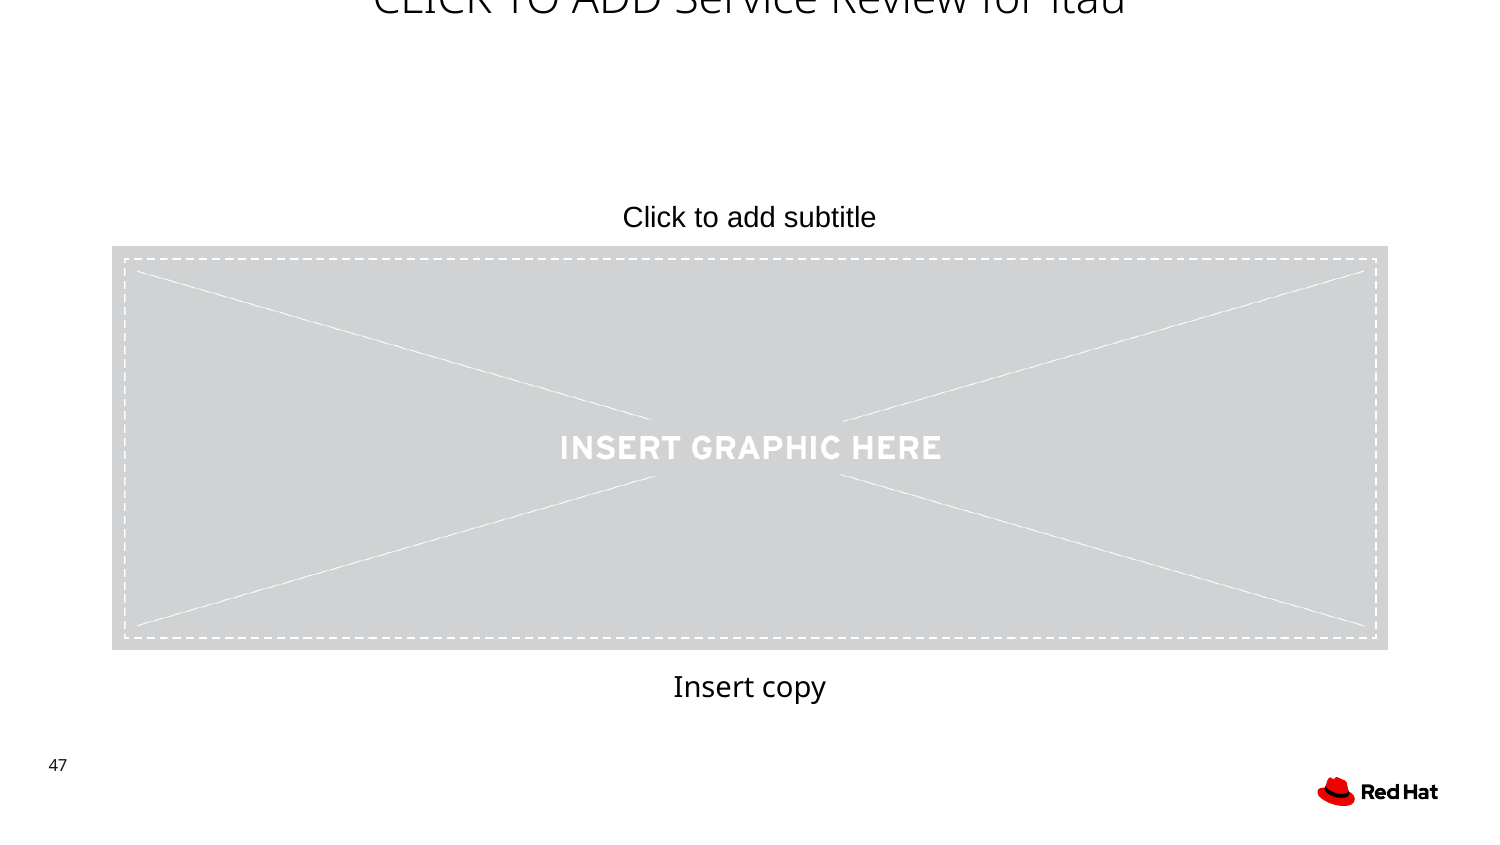

# CLICK TO ADD Service Review for itau
Click to add subtitle
Insert copy
47